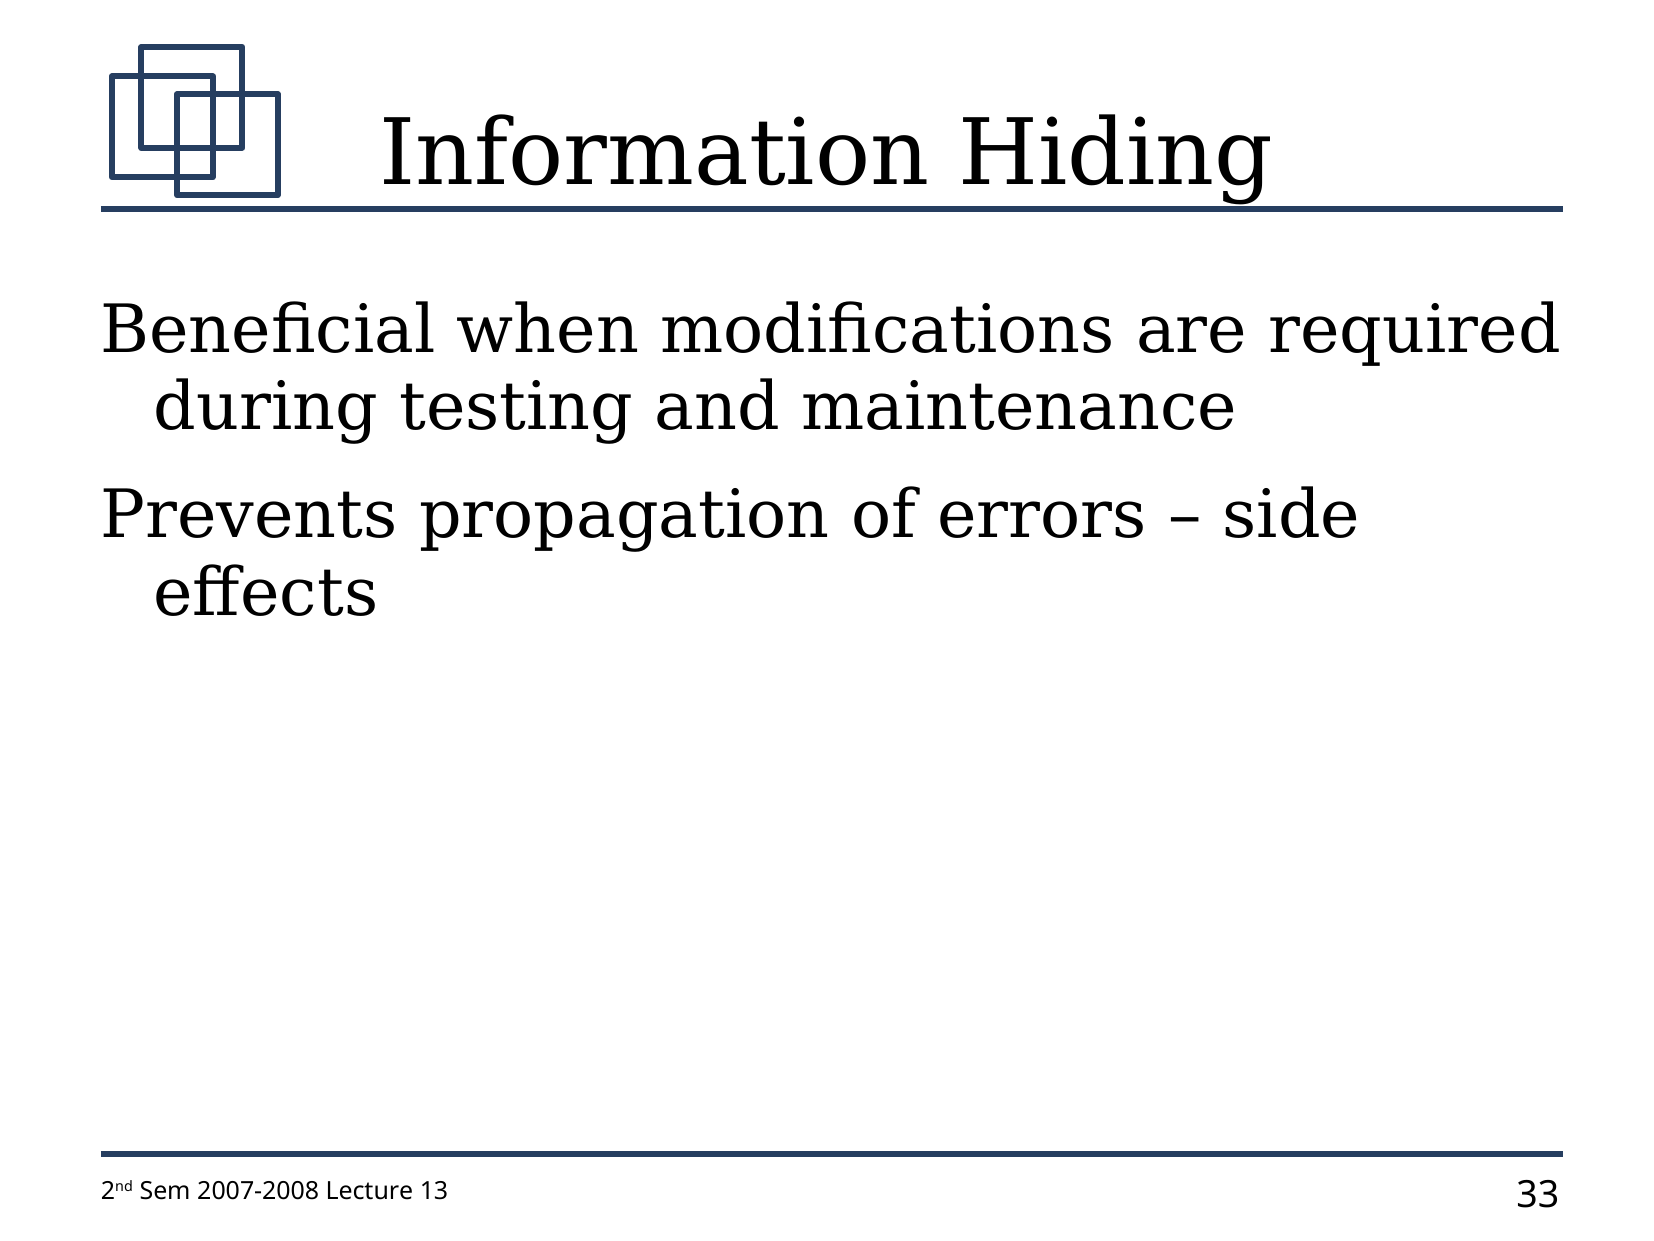

# Information Hiding
Beneficial when modifications are required during testing and maintenance
Prevents propagation of errors – side effects